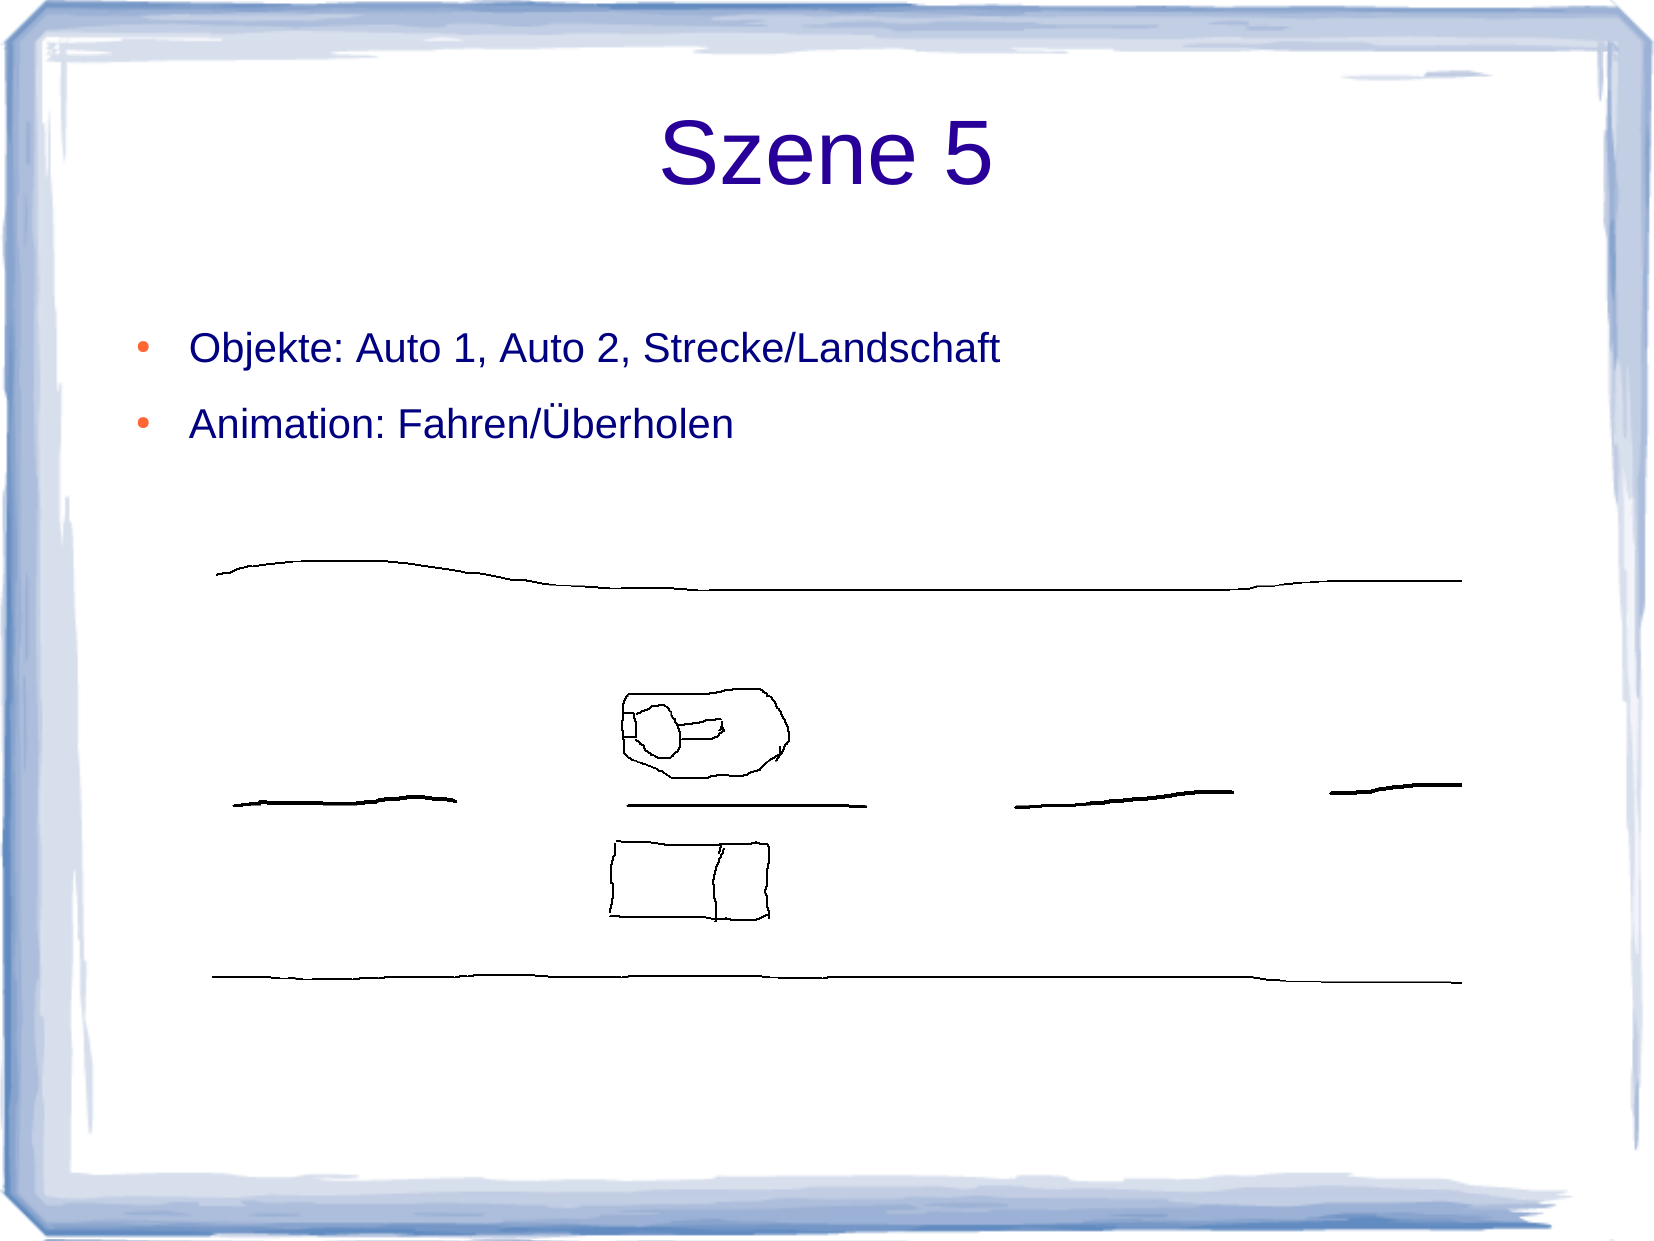

# Szene 5
Objekte: Auto 1, Auto 2, Strecke/Landschaft
Animation: Fahren/Überholen